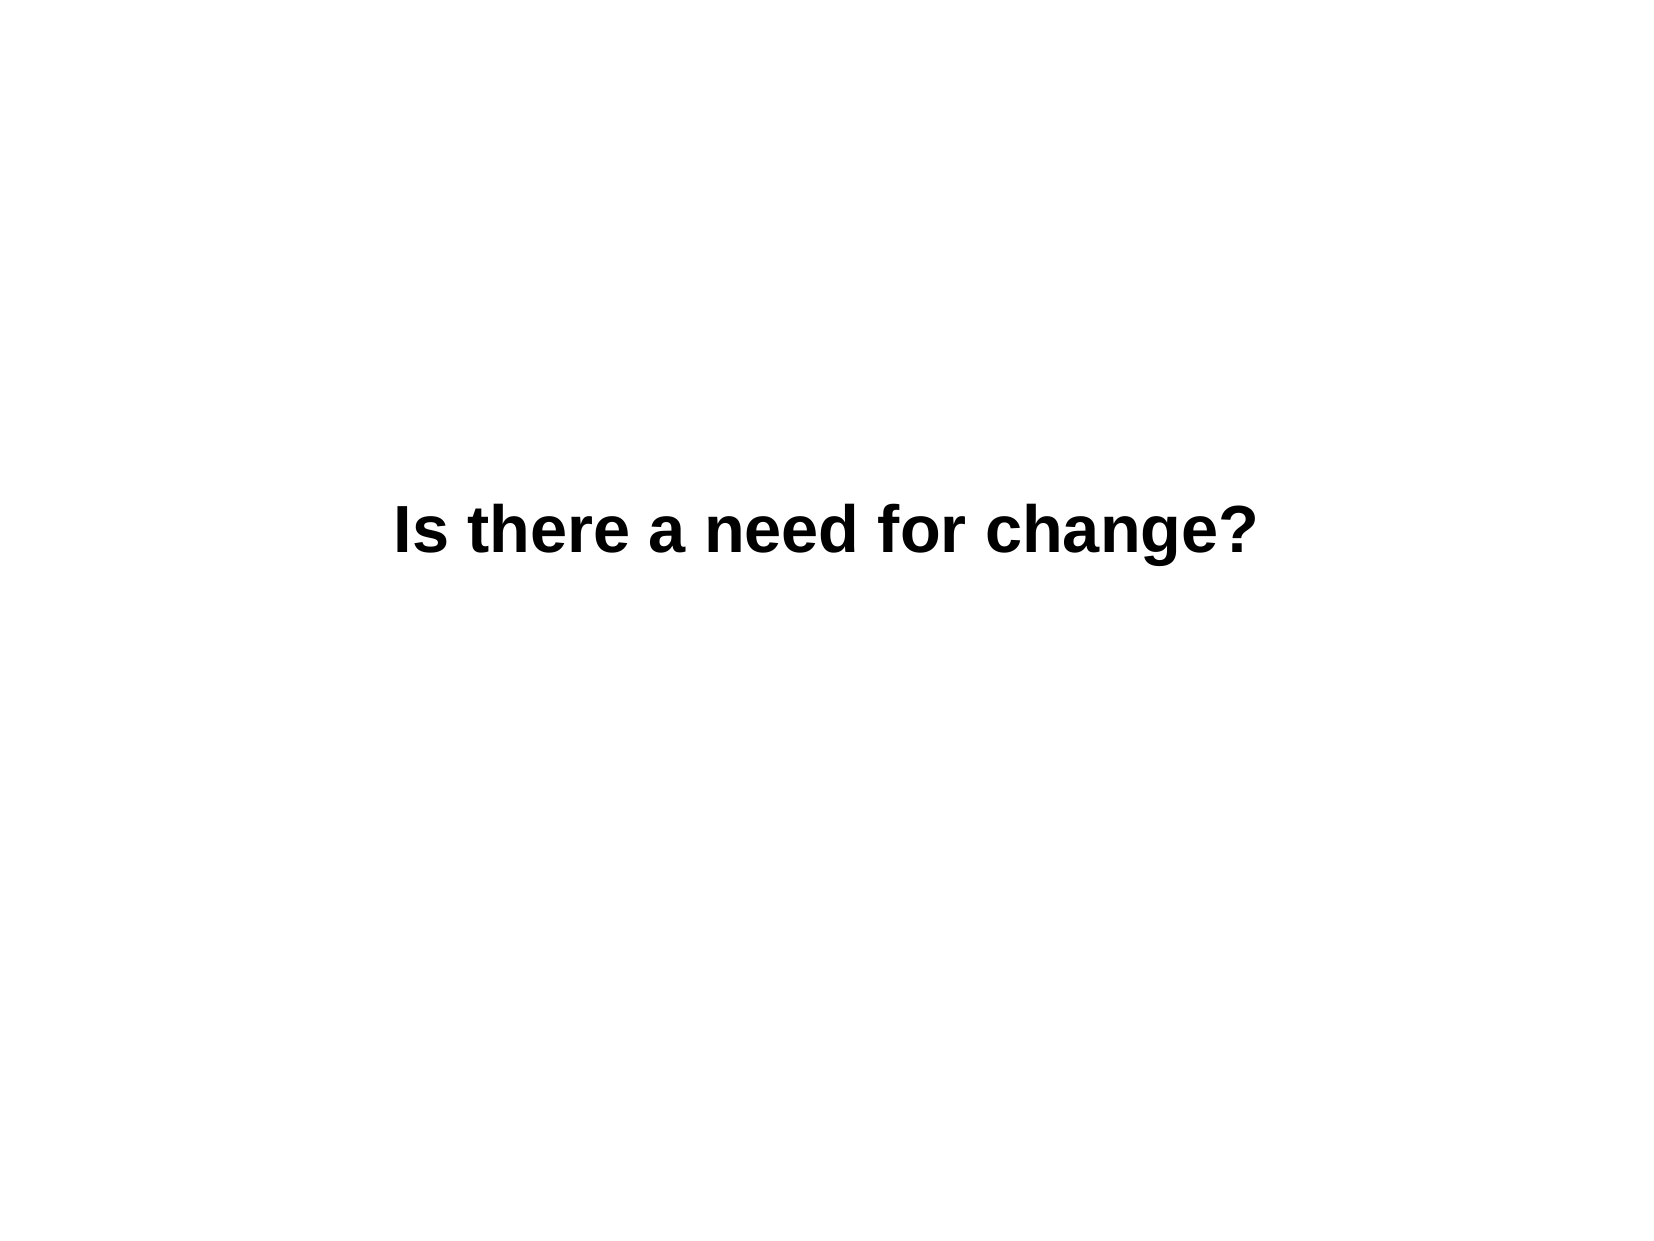

# Is there a need for change?